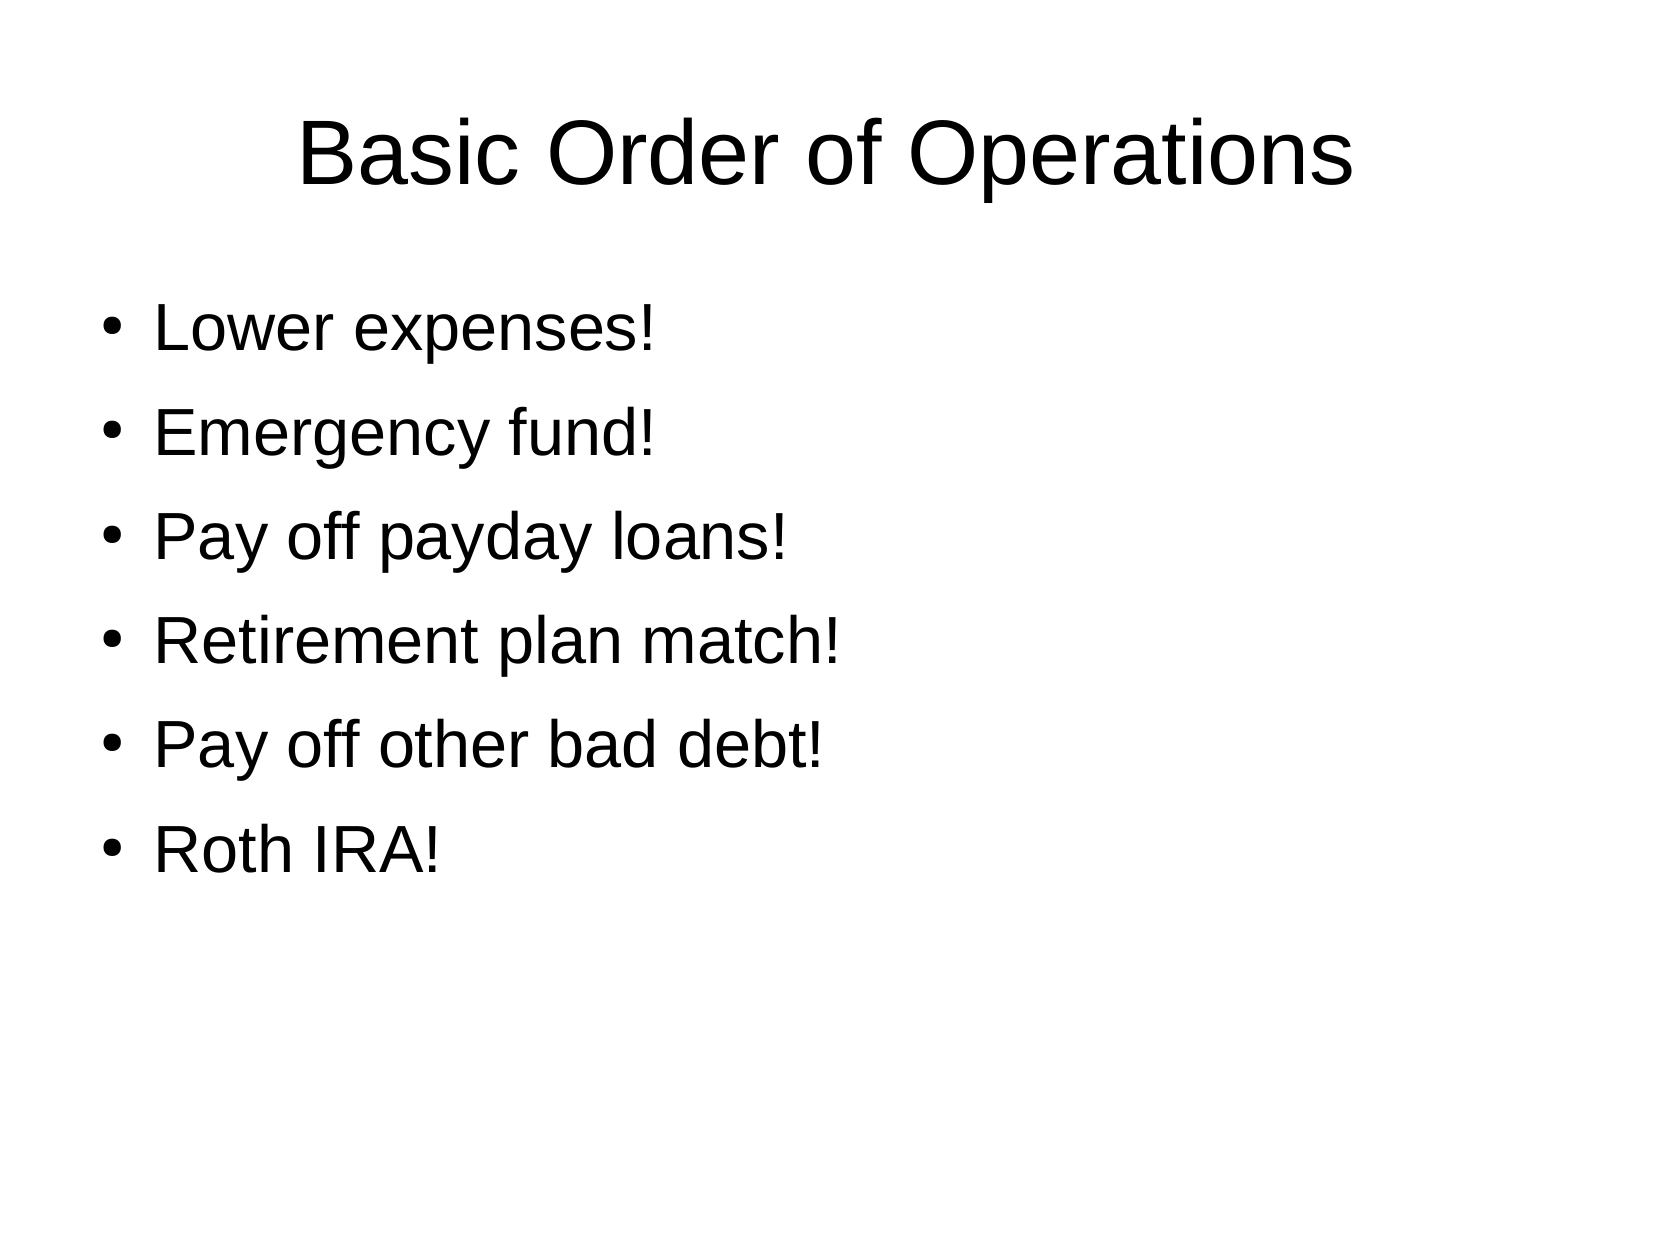

# Basic Order of Operations
Lower expenses!
Emergency fund!
Pay off payday loans!
Retirement plan match!
Pay off other bad debt!
Roth IRA!